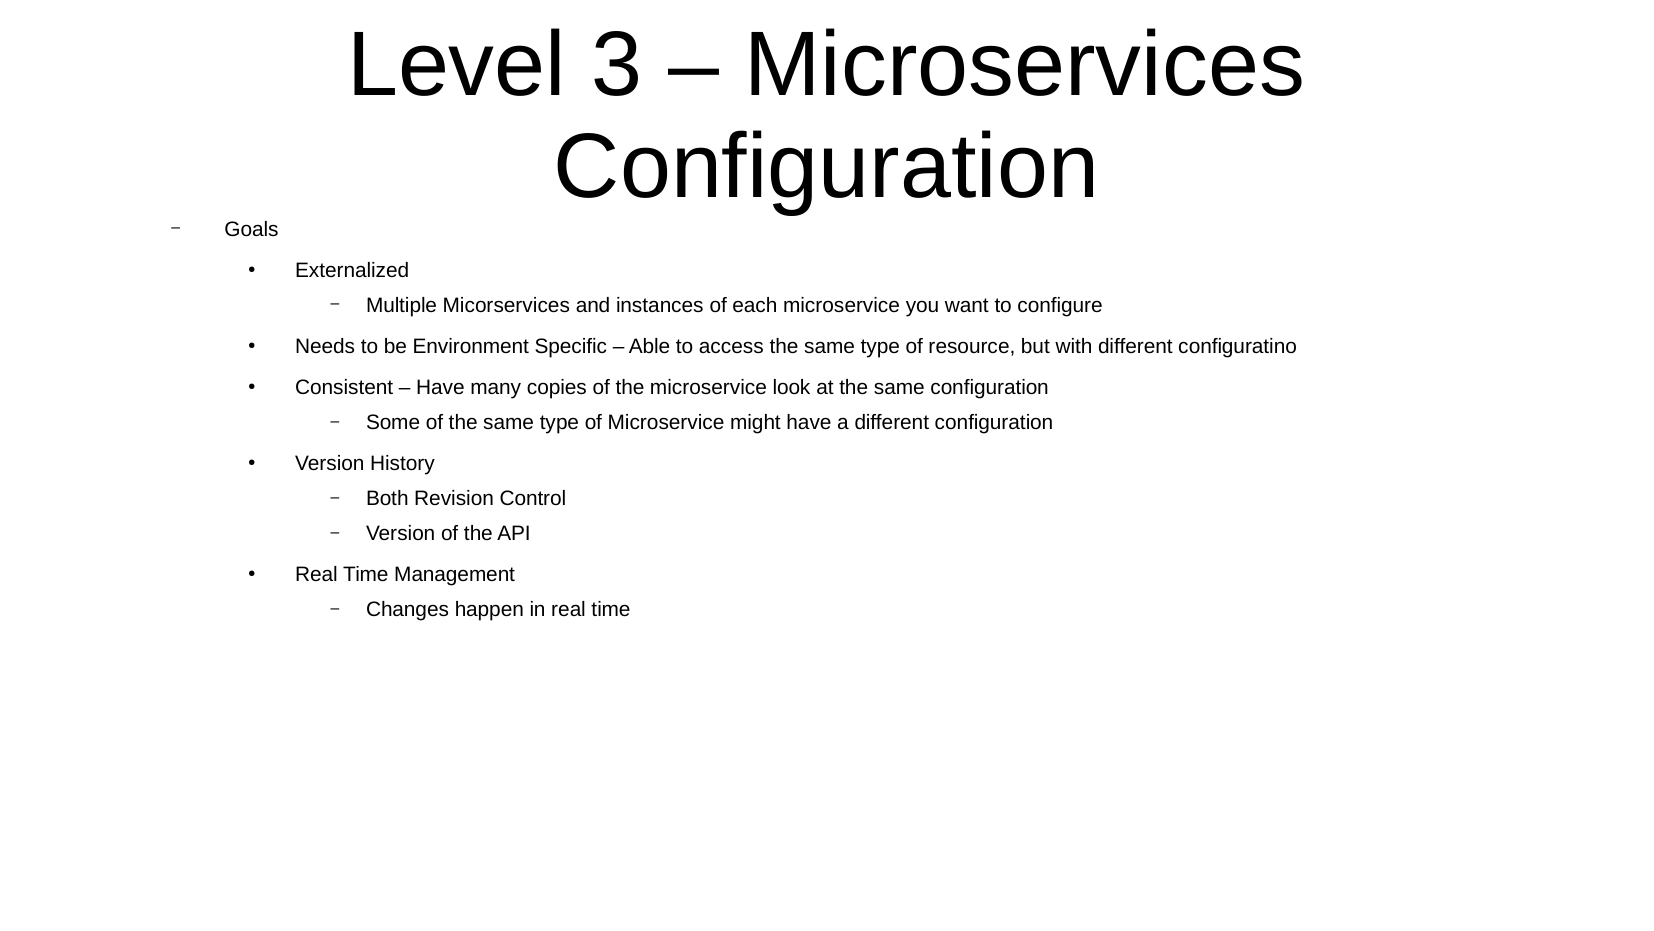

# Level 3 – Microservices Configuration
Goals
Externalized
Multiple Micorservices and instances of each microservice you want to configure
Needs to be Environment Specific – Able to access the same type of resource, but with different configuratino
Consistent – Have many copies of the microservice look at the same configuration
Some of the same type of Microservice might have a different configuration
Version History
Both Revision Control
Version of the API
Real Time Management
Changes happen in real time